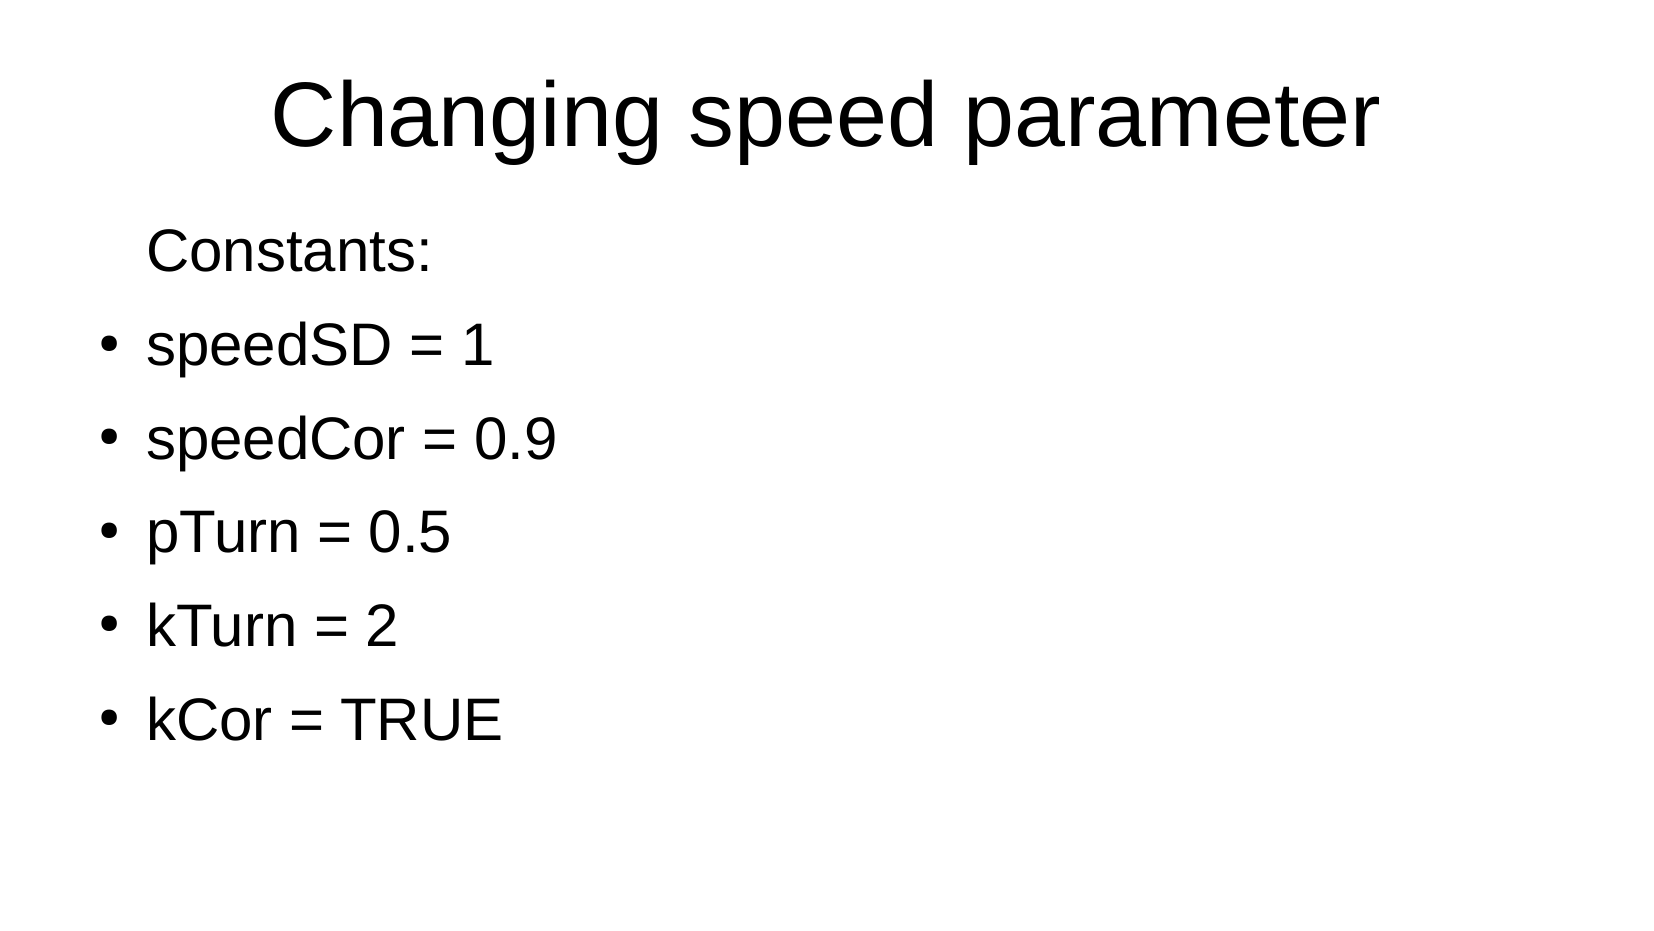

# Changing speed parameter
Constants:
speedSD = 1
speedCor = 0.9
pTurn = 0.5
kTurn = 2
kCor = TRUE